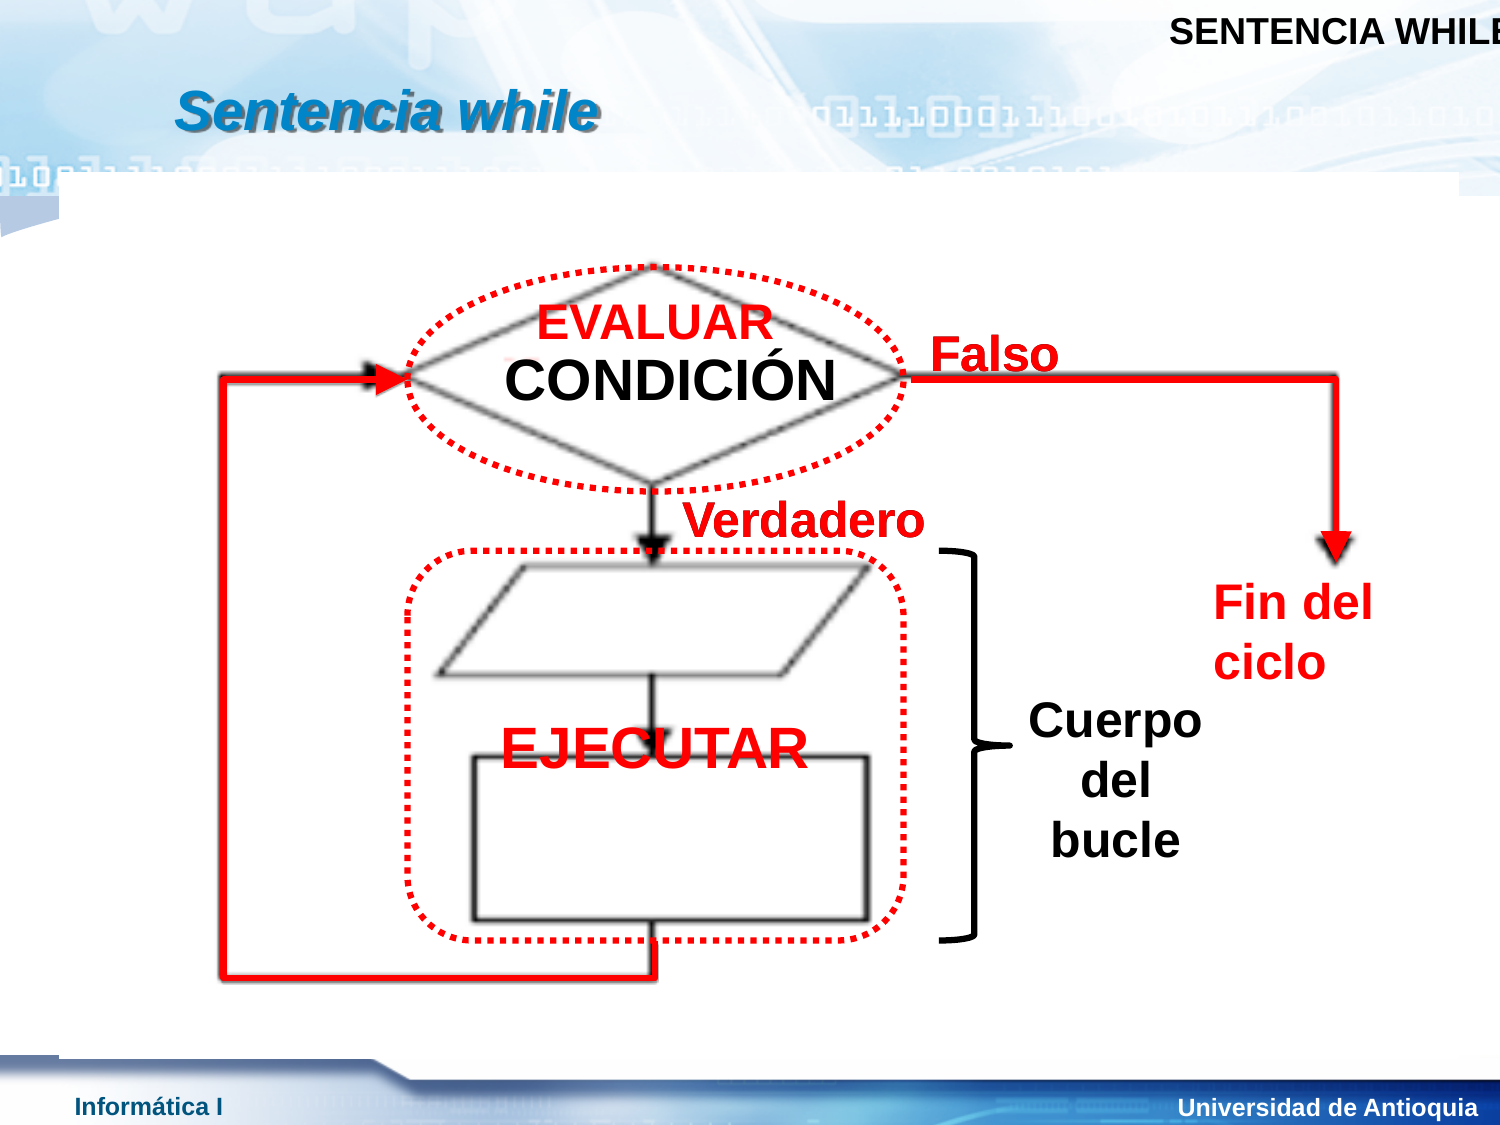

SENTENCIA WHILE
# Sentencia while
Falso
Verdadero
Cuerpo del bucle
EVALUAR
Falso
CONDICIÓN
Verdadero
EJECUTAR
Fin del ciclo